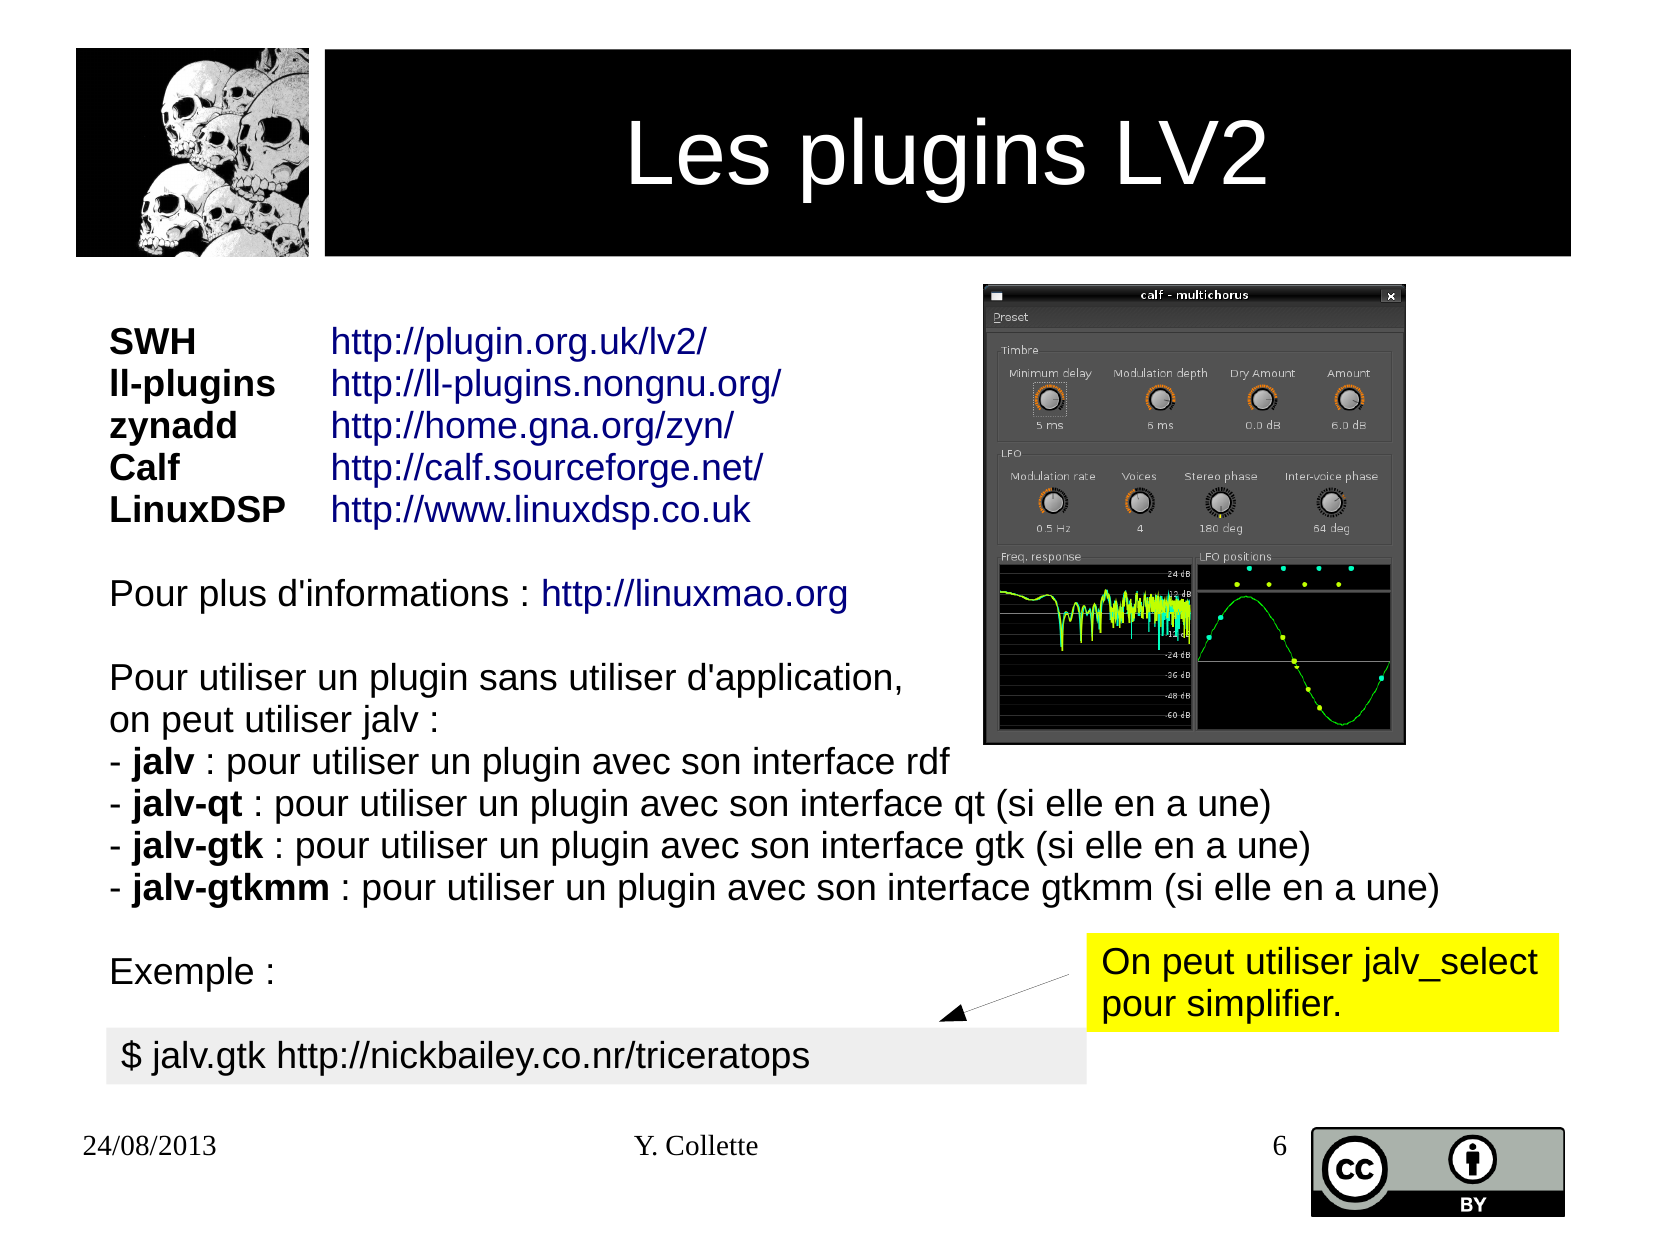

# Les plugins LV2
SWH 		http://plugin.org.uk/lv2/
ll-plugins 	http://ll-plugins.nongnu.org/
zynadd 		http://home.gna.org/zyn/
Calf 		http://calf.sourceforge.net/
LinuxDSP 	http://www.linuxdsp.co.uk
Pour plus d'informations : http://linuxmao.org
Pour utiliser un plugin sans utiliser d'application,
on peut utiliser jalv :
- jalv : pour utiliser un plugin avec son interface rdf
- jalv-qt : pour utiliser un plugin avec son interface qt (si elle en a une)
- jalv-gtk : pour utiliser un plugin avec son interface gtk (si elle en a une)
- jalv-gtkmm : pour utiliser un plugin avec son interface gtkmm (si elle en a une)
Exemple :
On peut utiliser jalv_select pour simplifier.
$ jalv.gtk http://nickbailey.co.nr/triceratops
Y. Collette
6